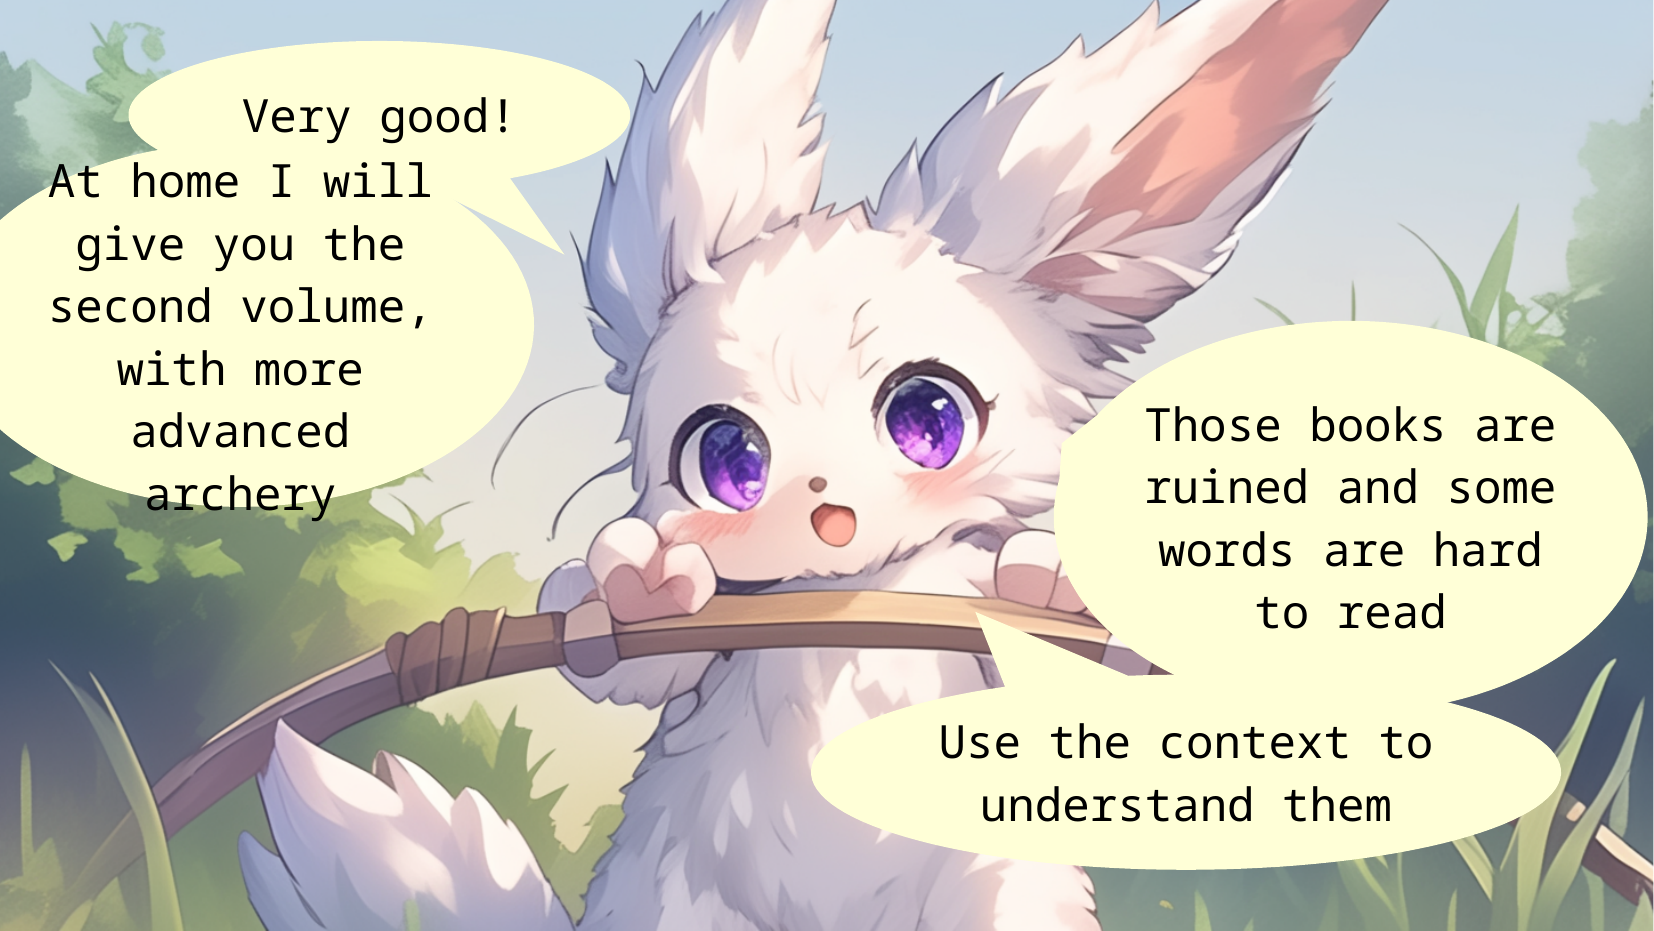

Very good!
At home I will give you the second volume, with more advanced archery
Those books are
ruined and some words are hard to read
Use the context to understand them